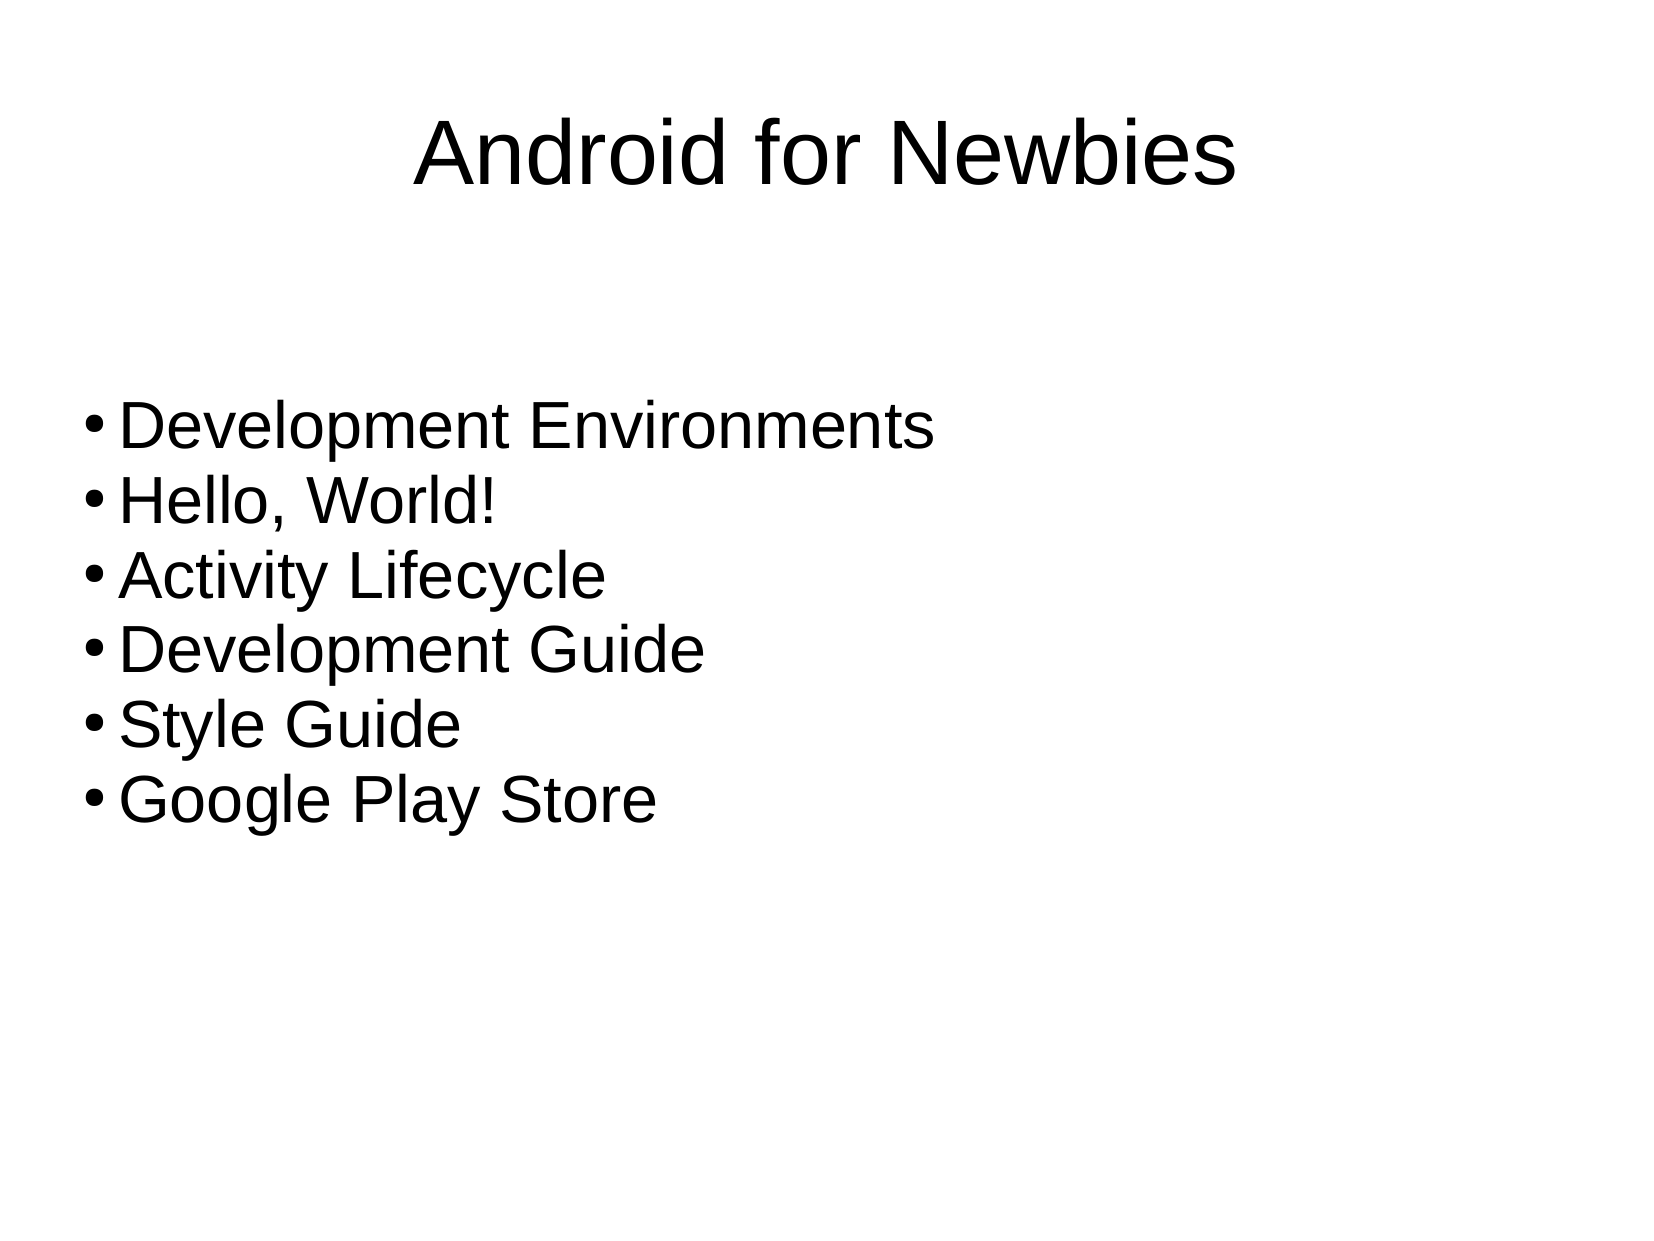

# Android for Newbies
Development Environments
Hello, World!
Activity Lifecycle
Development Guide
Style Guide
Google Play Store